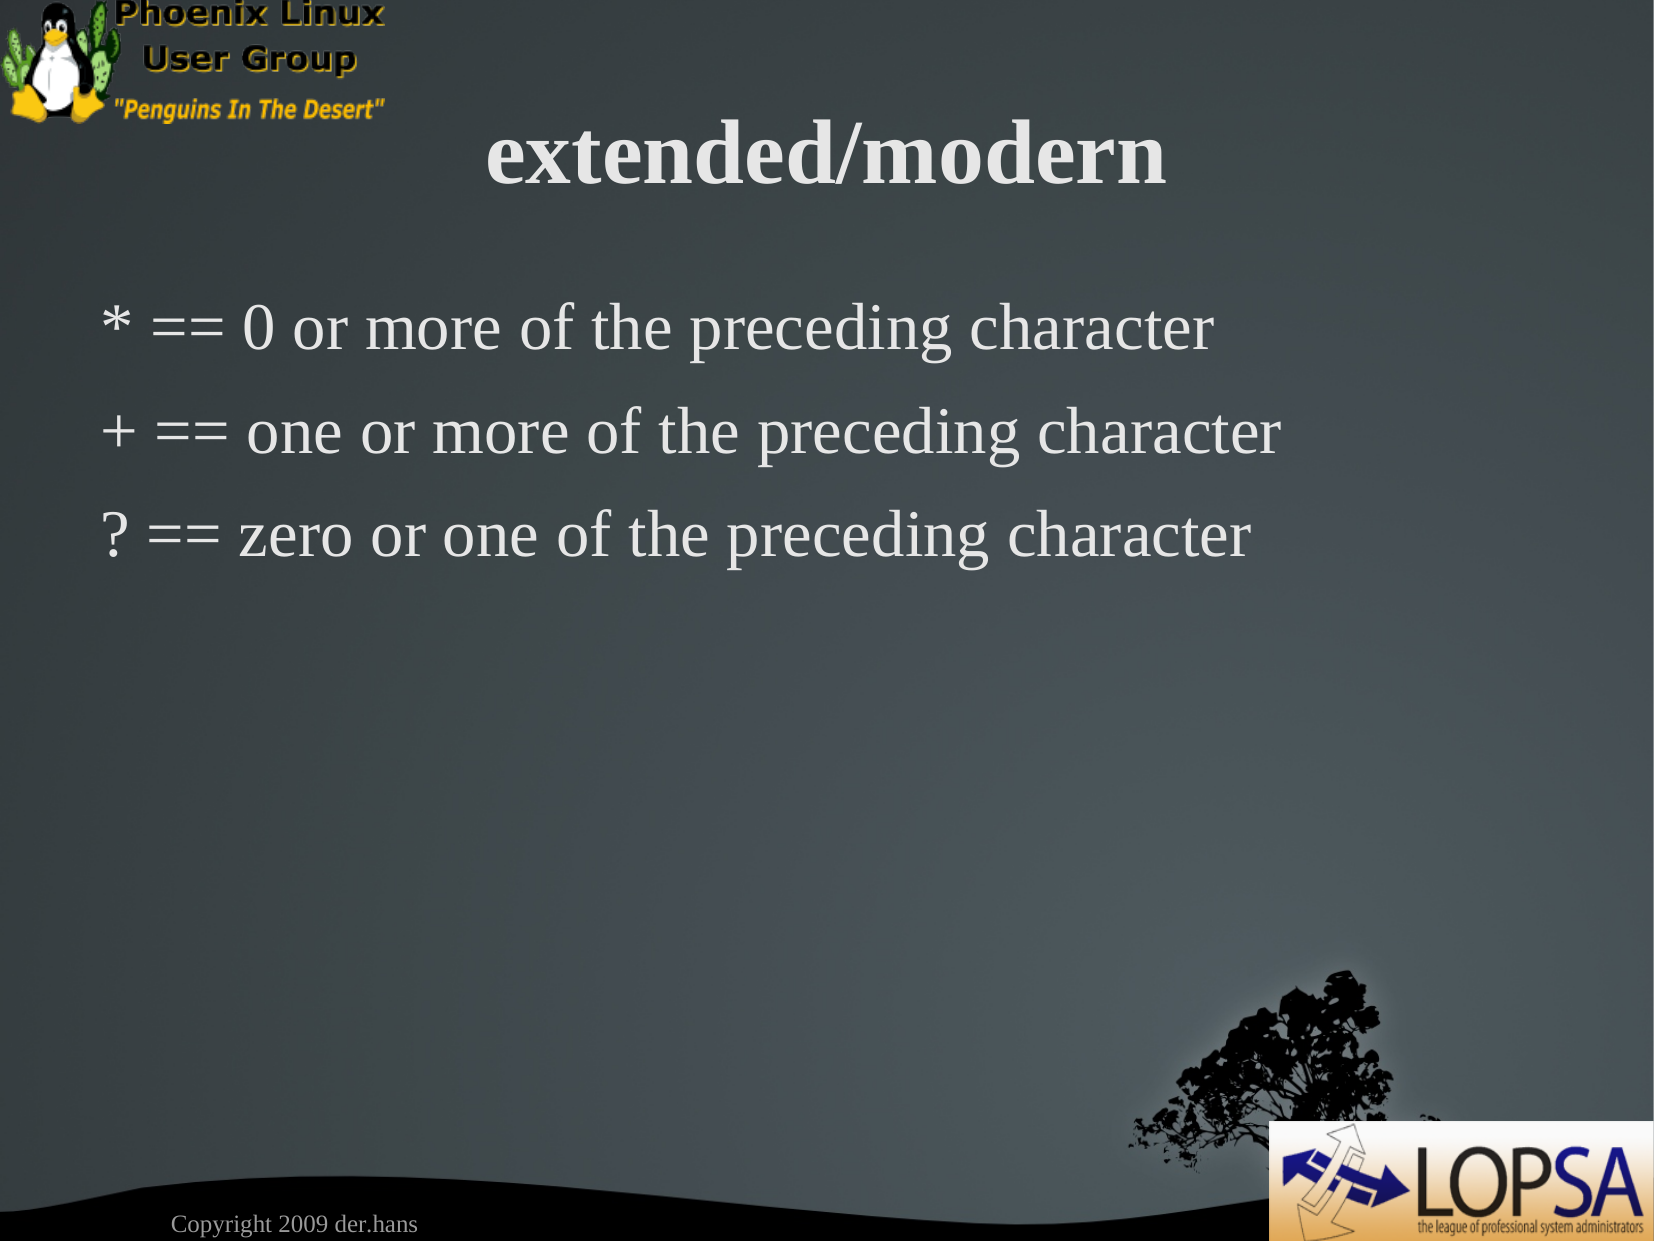

# extended/modern
* == 0 or more of the preceding character
+ == one or more of the preceding character
? == zero or one of the preceding character